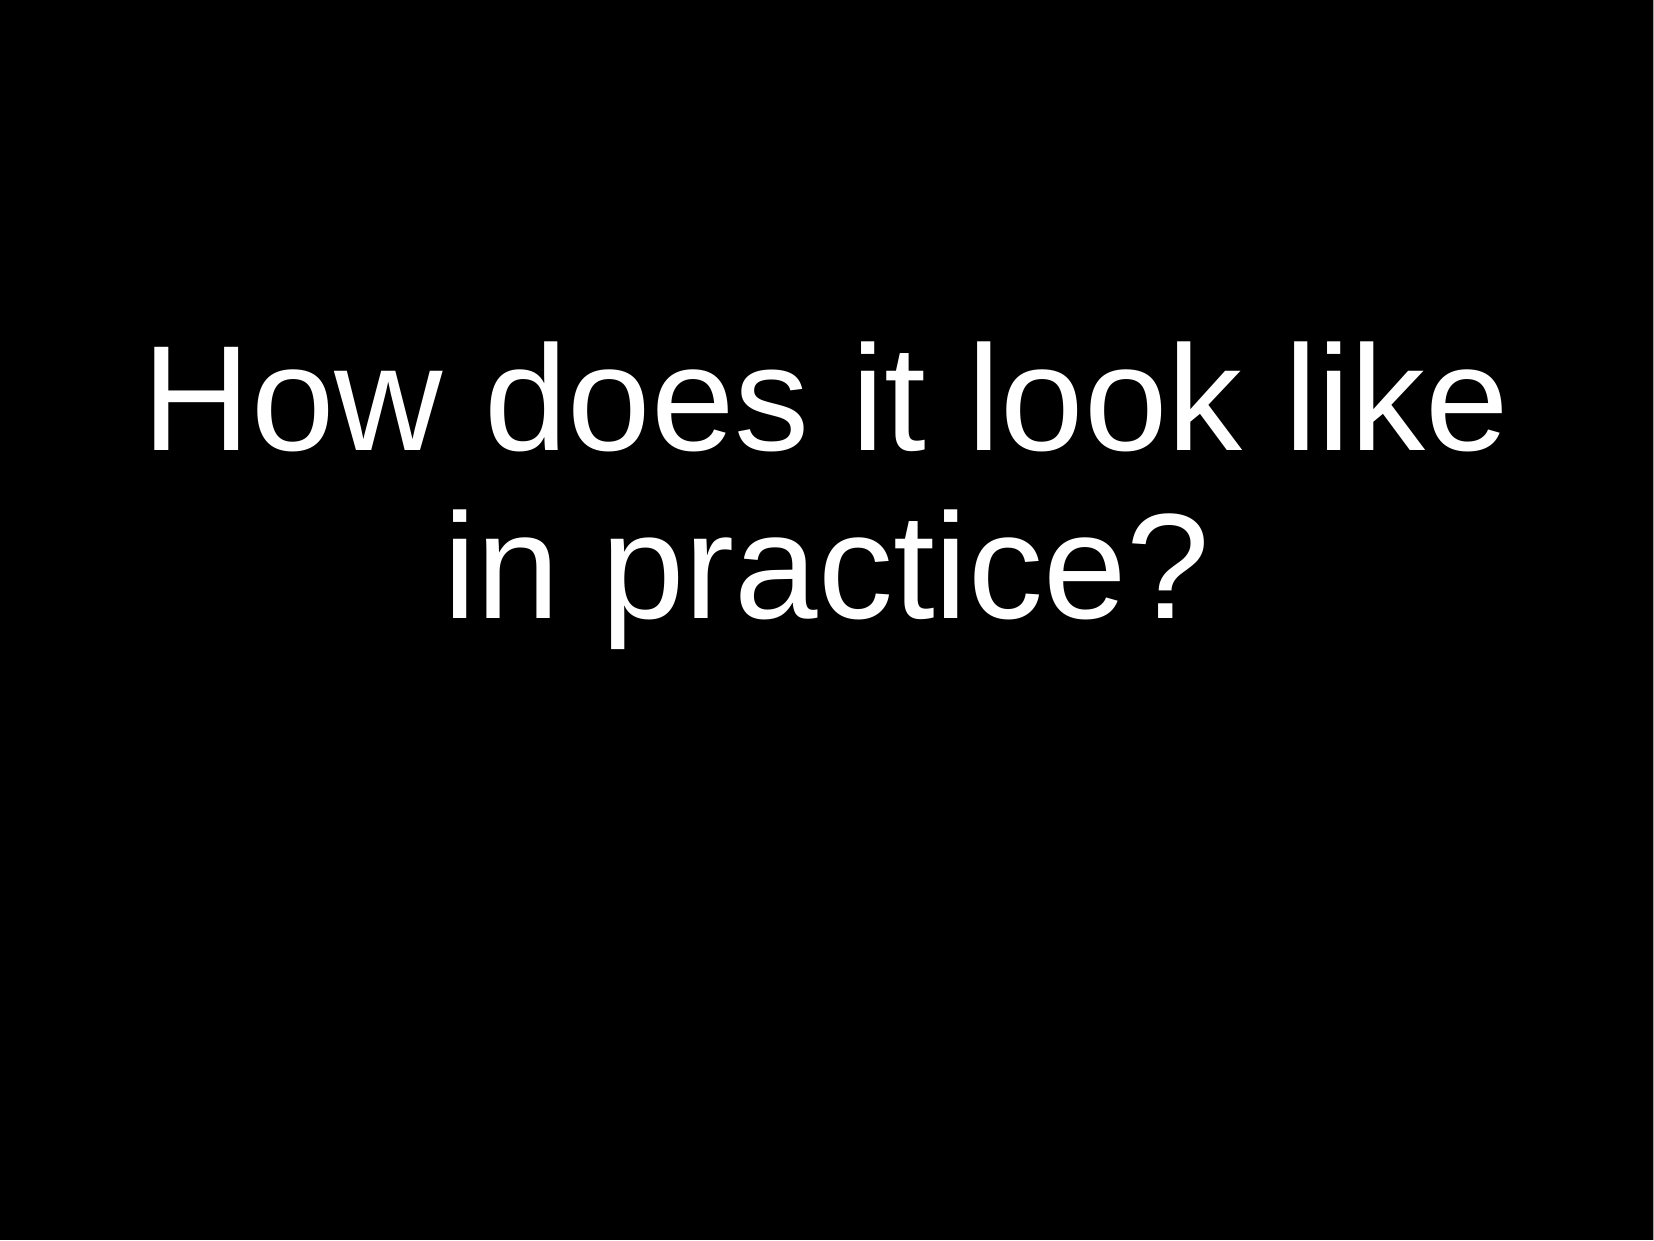

# How does it look like in practice?